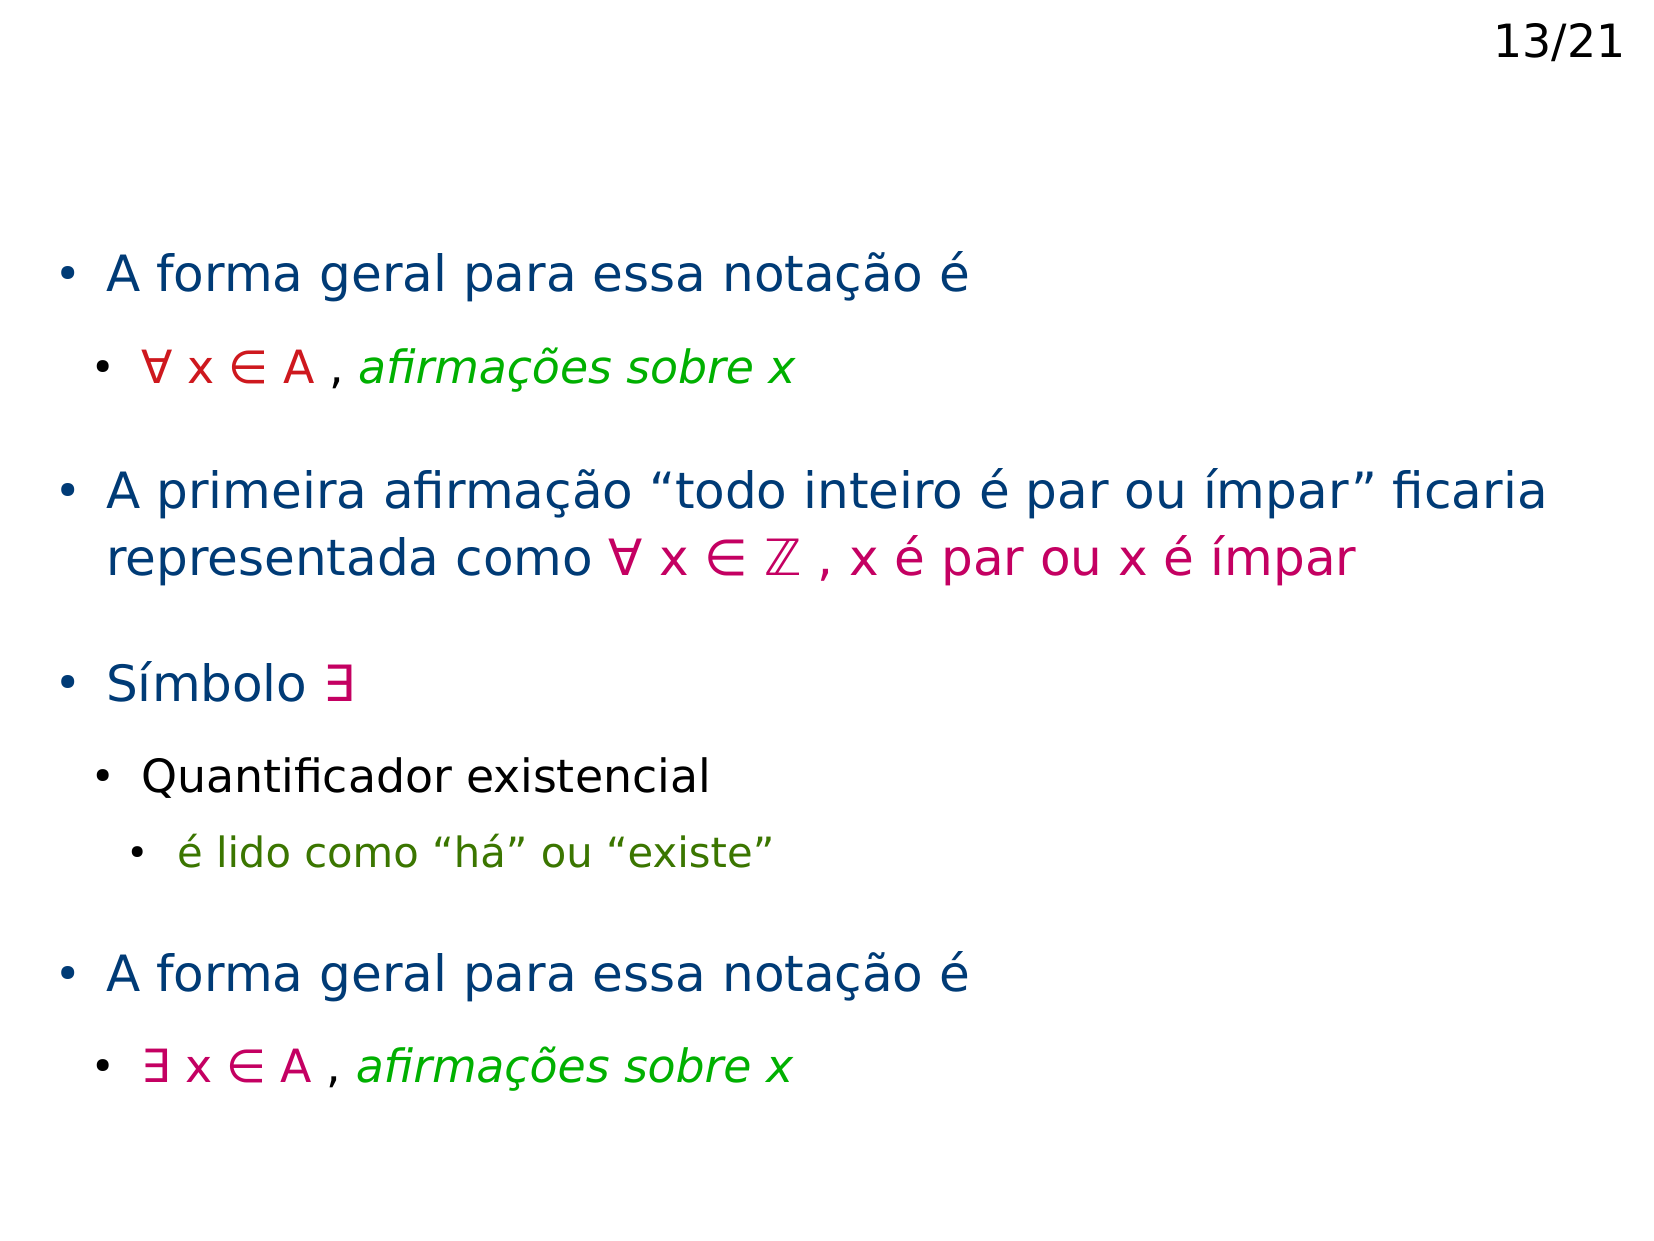

13
#
A forma geral para essa notação é
∀ x ∈ A , afirmações sobre x
A primeira afirmação “todo inteiro é par ou ímpar” ficaria representada como ∀ x ∈ ℤ , x é par ou x é ímpar
Símbolo ∃
Quantificador existencial
é lido como “há” ou “existe”
A forma geral para essa notação é
∃ x ∈ A , afirmações sobre x